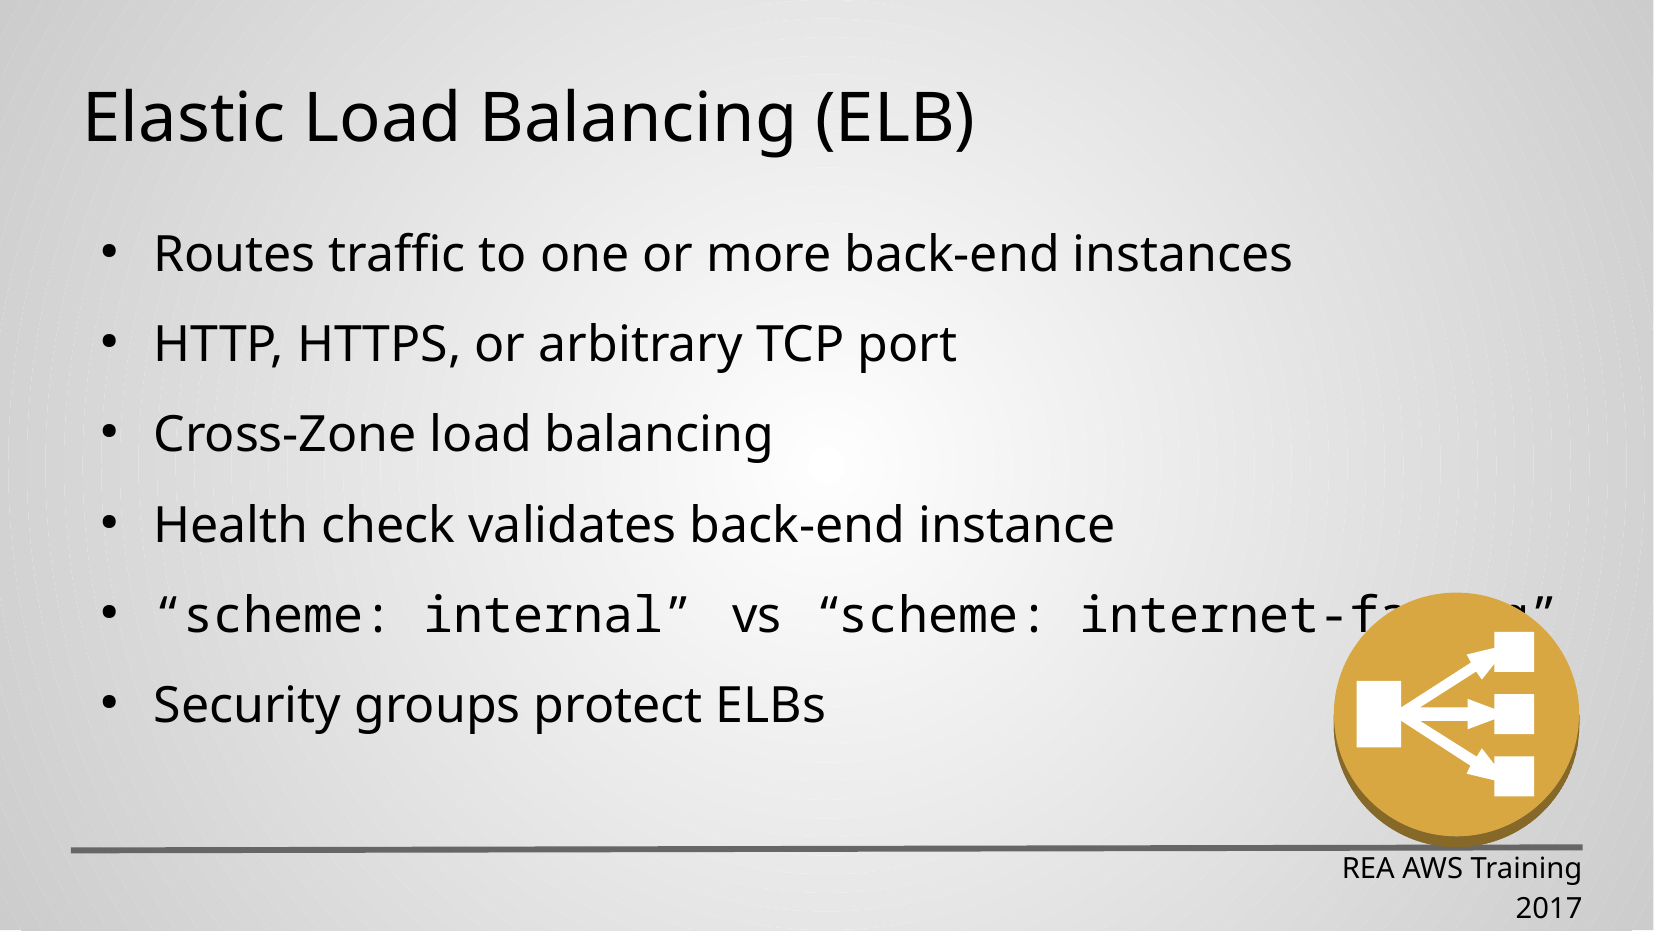

# Elastic Load Balancing (ELB)
Routes traffic to one or more back-end instances
HTTP, HTTPS, or arbitrary TCP port
Cross-Zone load balancing
Health check validates back-end instance
“scheme: internal” vs “scheme: internet-facing”
Security groups protect ELBs